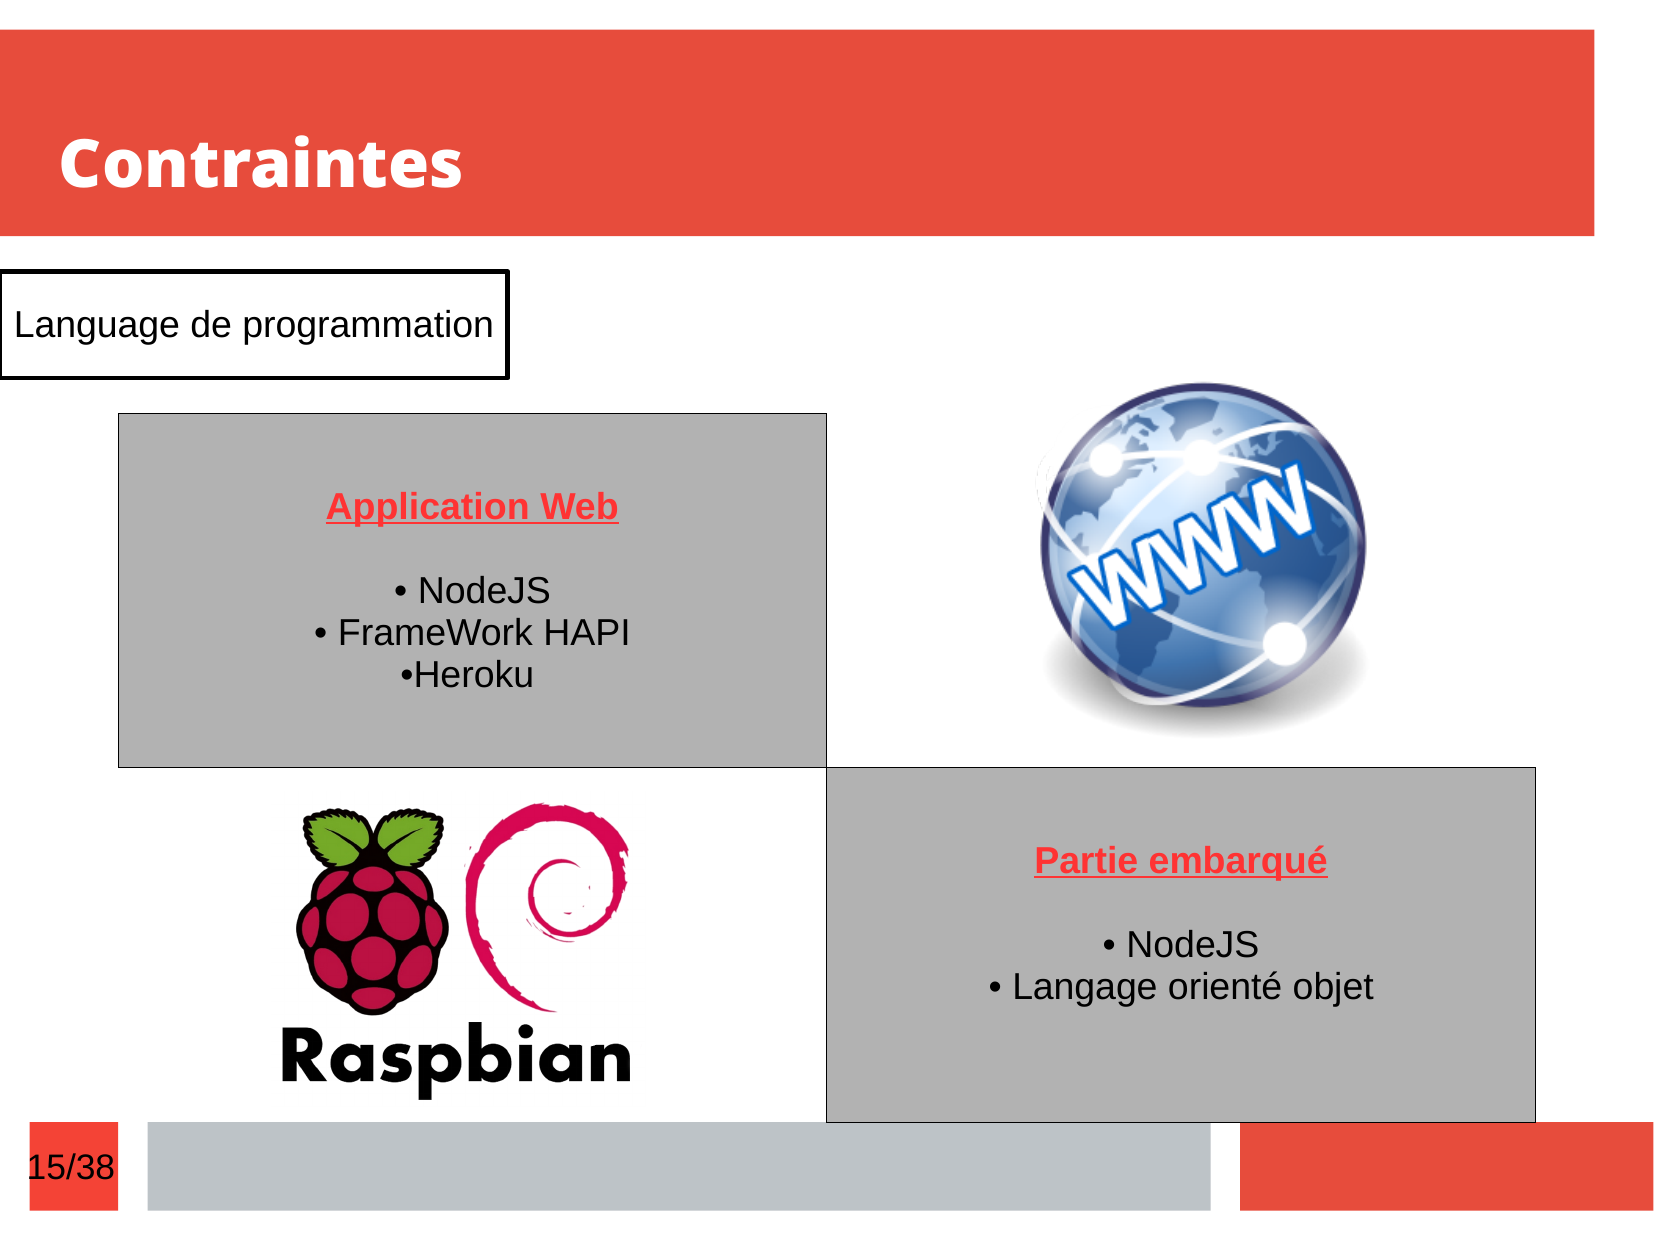

# Contraintes
Language de programmation
Application Web
• NodeJS
• FrameWork HAPI
•Heroku
Partie embarqué
• NodeJS
• Langage orienté objet